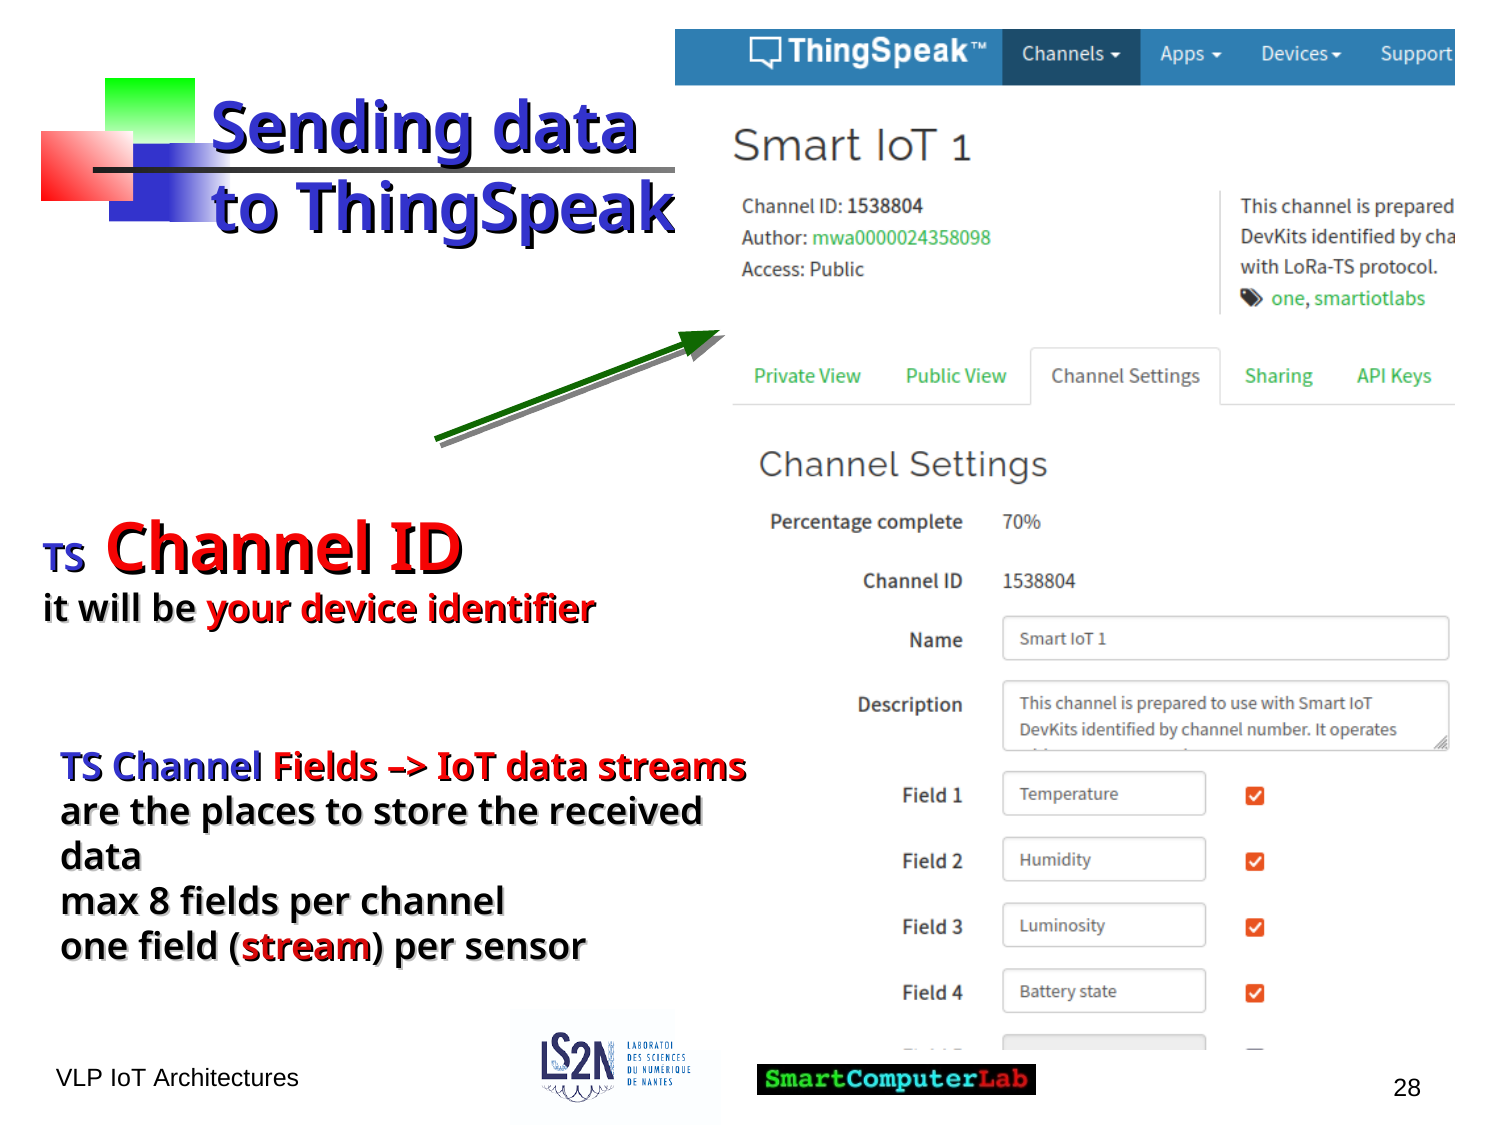

# Sending data to ThingSpeak
TS Channel ID
it will be your device identifier
TS Channel Fields –> IoT data streams
are the places to store the received data
max 8 fields per channel
one field (stream) per sensor
28